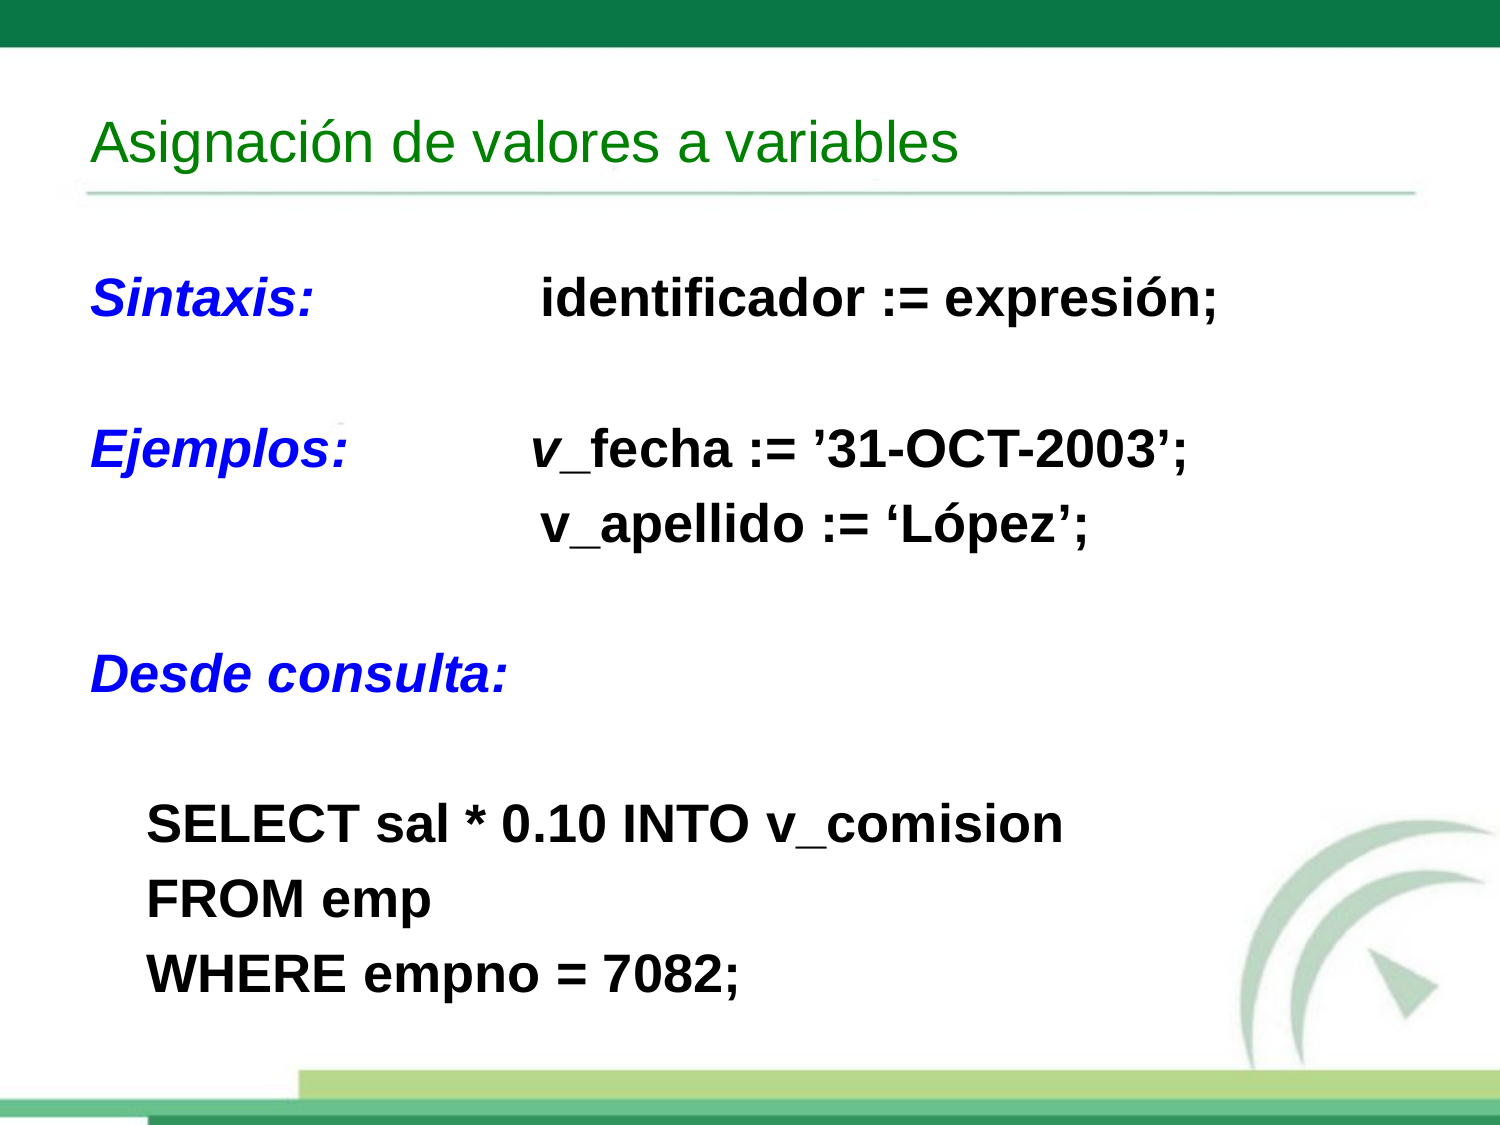

# Asignación de valores a variables
Sintaxis:		identificador := expresión;
Ejemplos:			 v_fecha := ’31-OCT-2003’;
				v_apellido := ‘López’;
Desde consulta:
	SELECT sal * 0.10 INTO v_comision
	FROM emp
	WHERE empno = 7082;